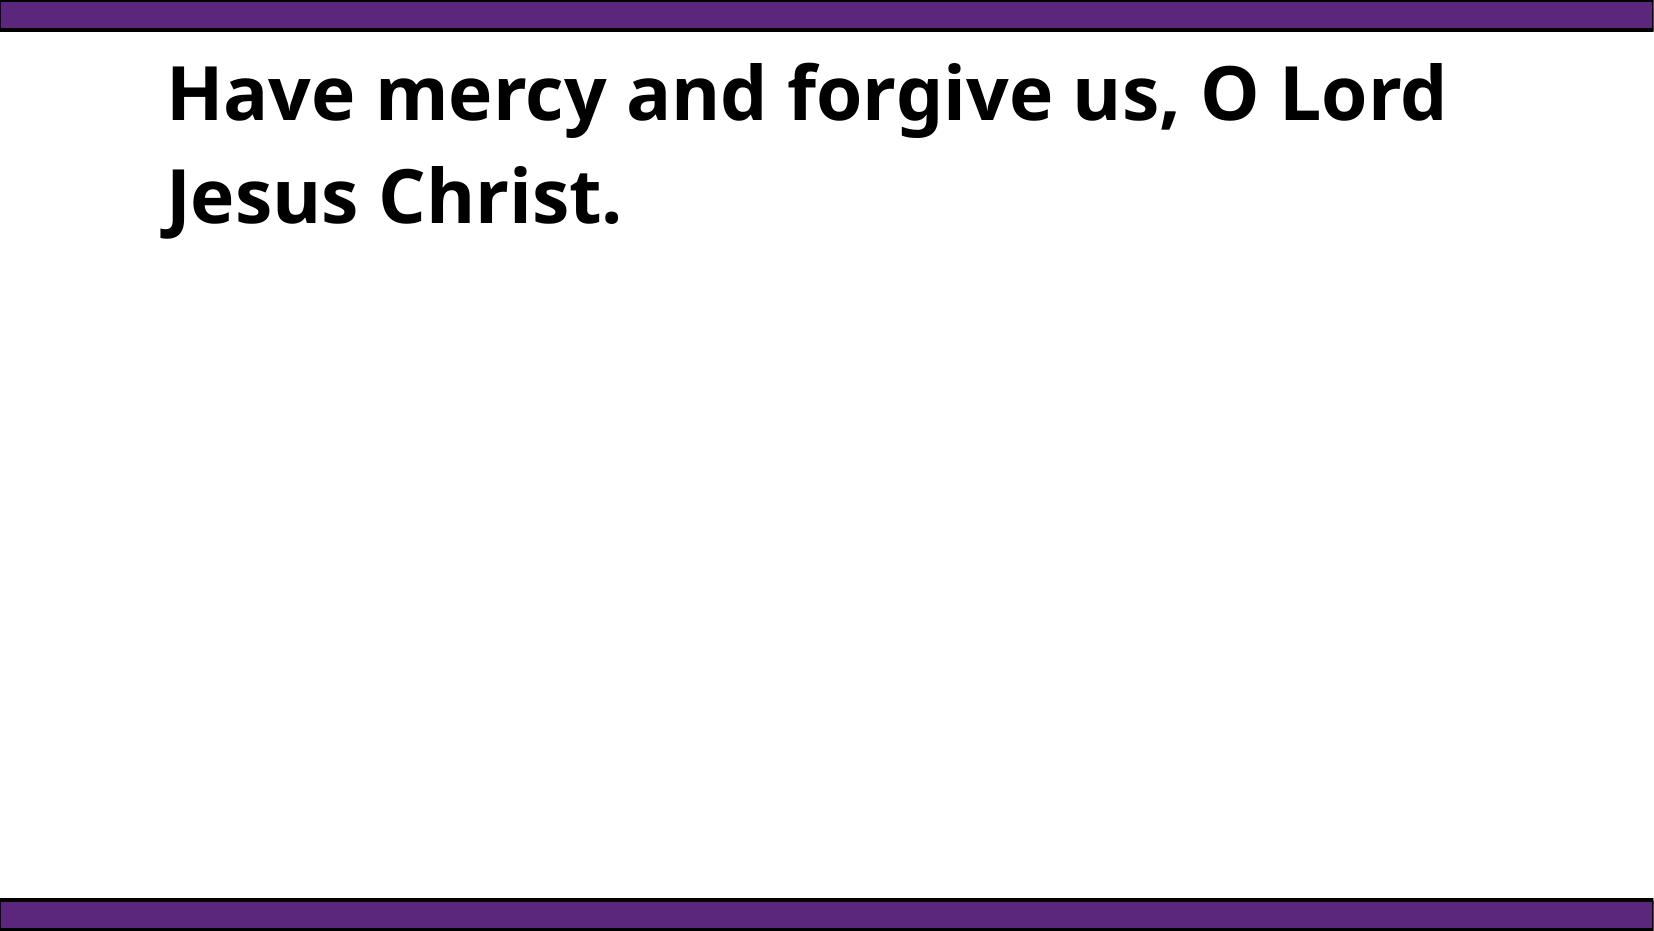

Have mercy and forgive us, O Lord
 Jesus Christ.